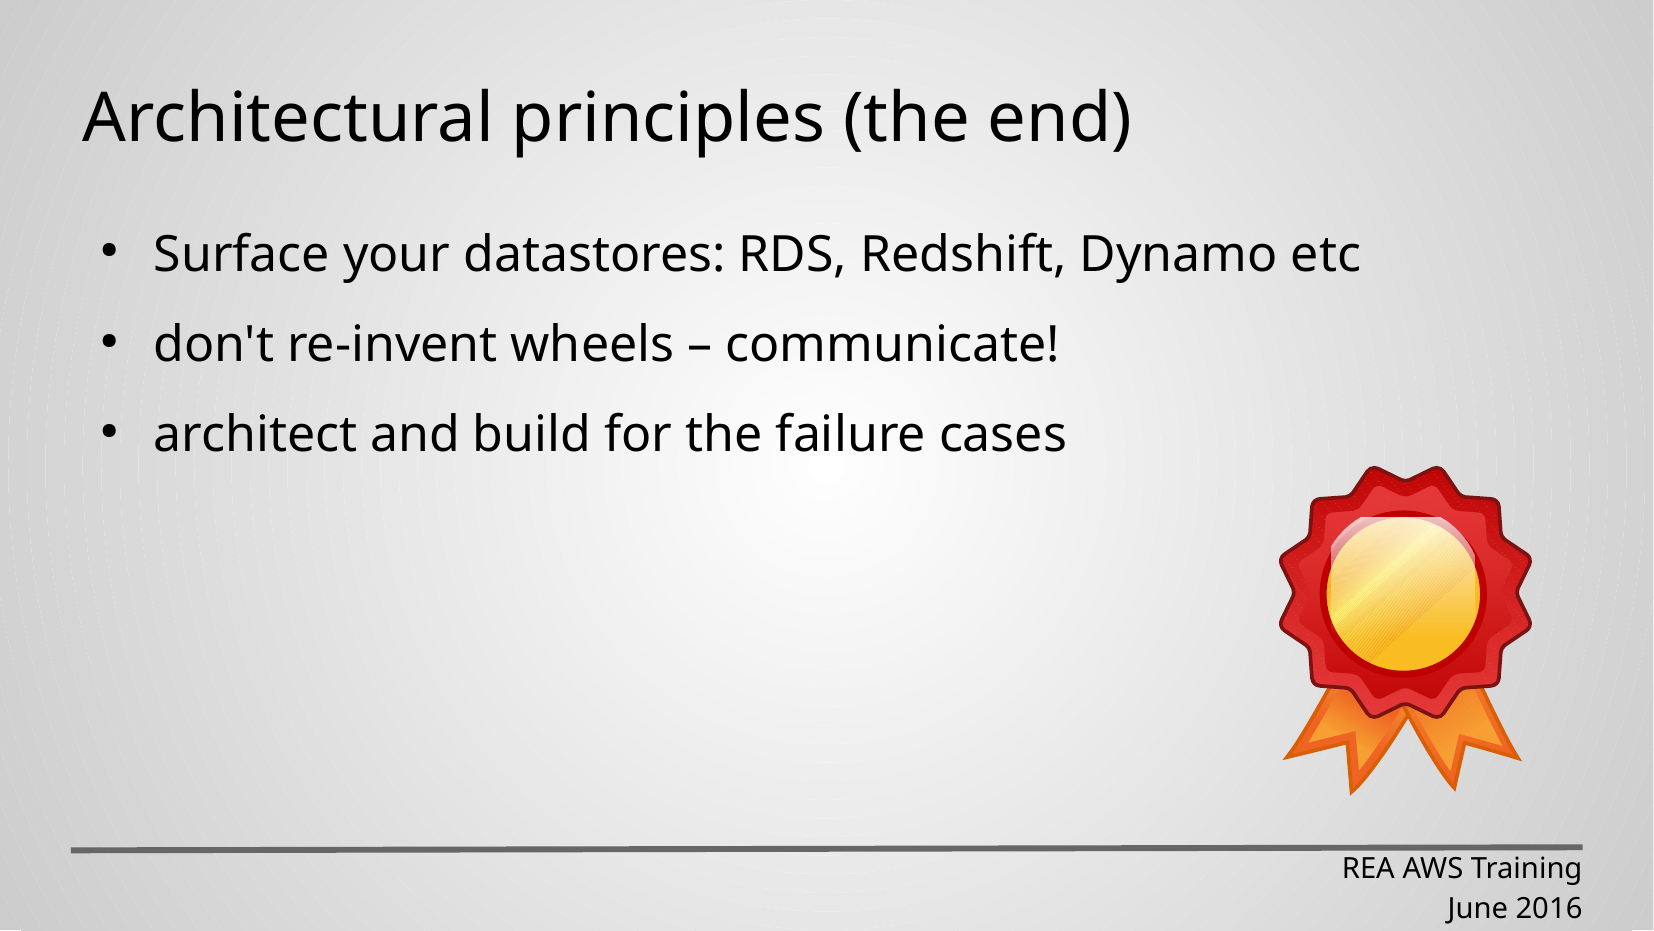

# Architectural principles (the end)
Surface your datastores: RDS, Redshift, Dynamo etc
don't re-invent wheels – communicate!
architect and build for the failure cases
REA AWS Training